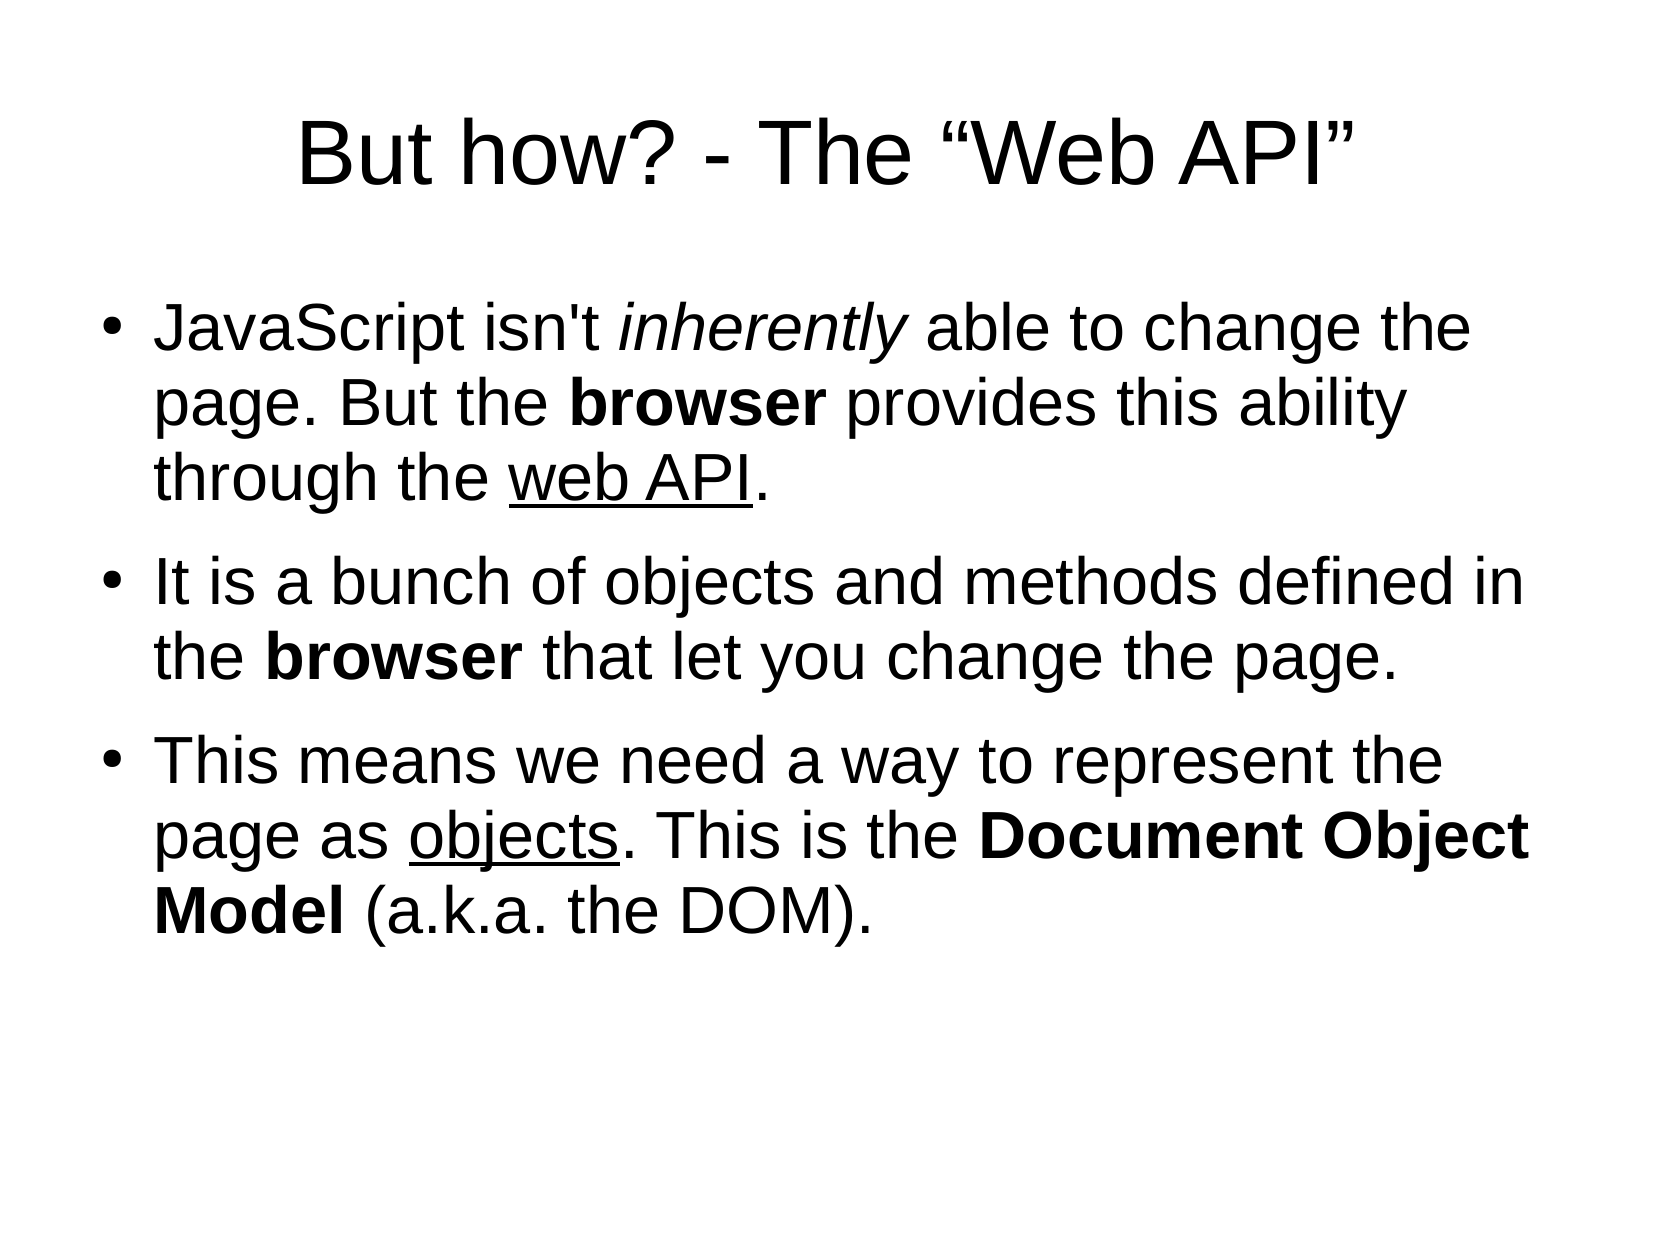

# But how? - The “Web API”
JavaScript isn't inherently able to change the page. But the browser provides this ability through the web API.
It is a bunch of objects and methods defined in the browser that let you change the page.
This means we need a way to represent the page as objects. This is the Document Object Model (a.k.a. the DOM).